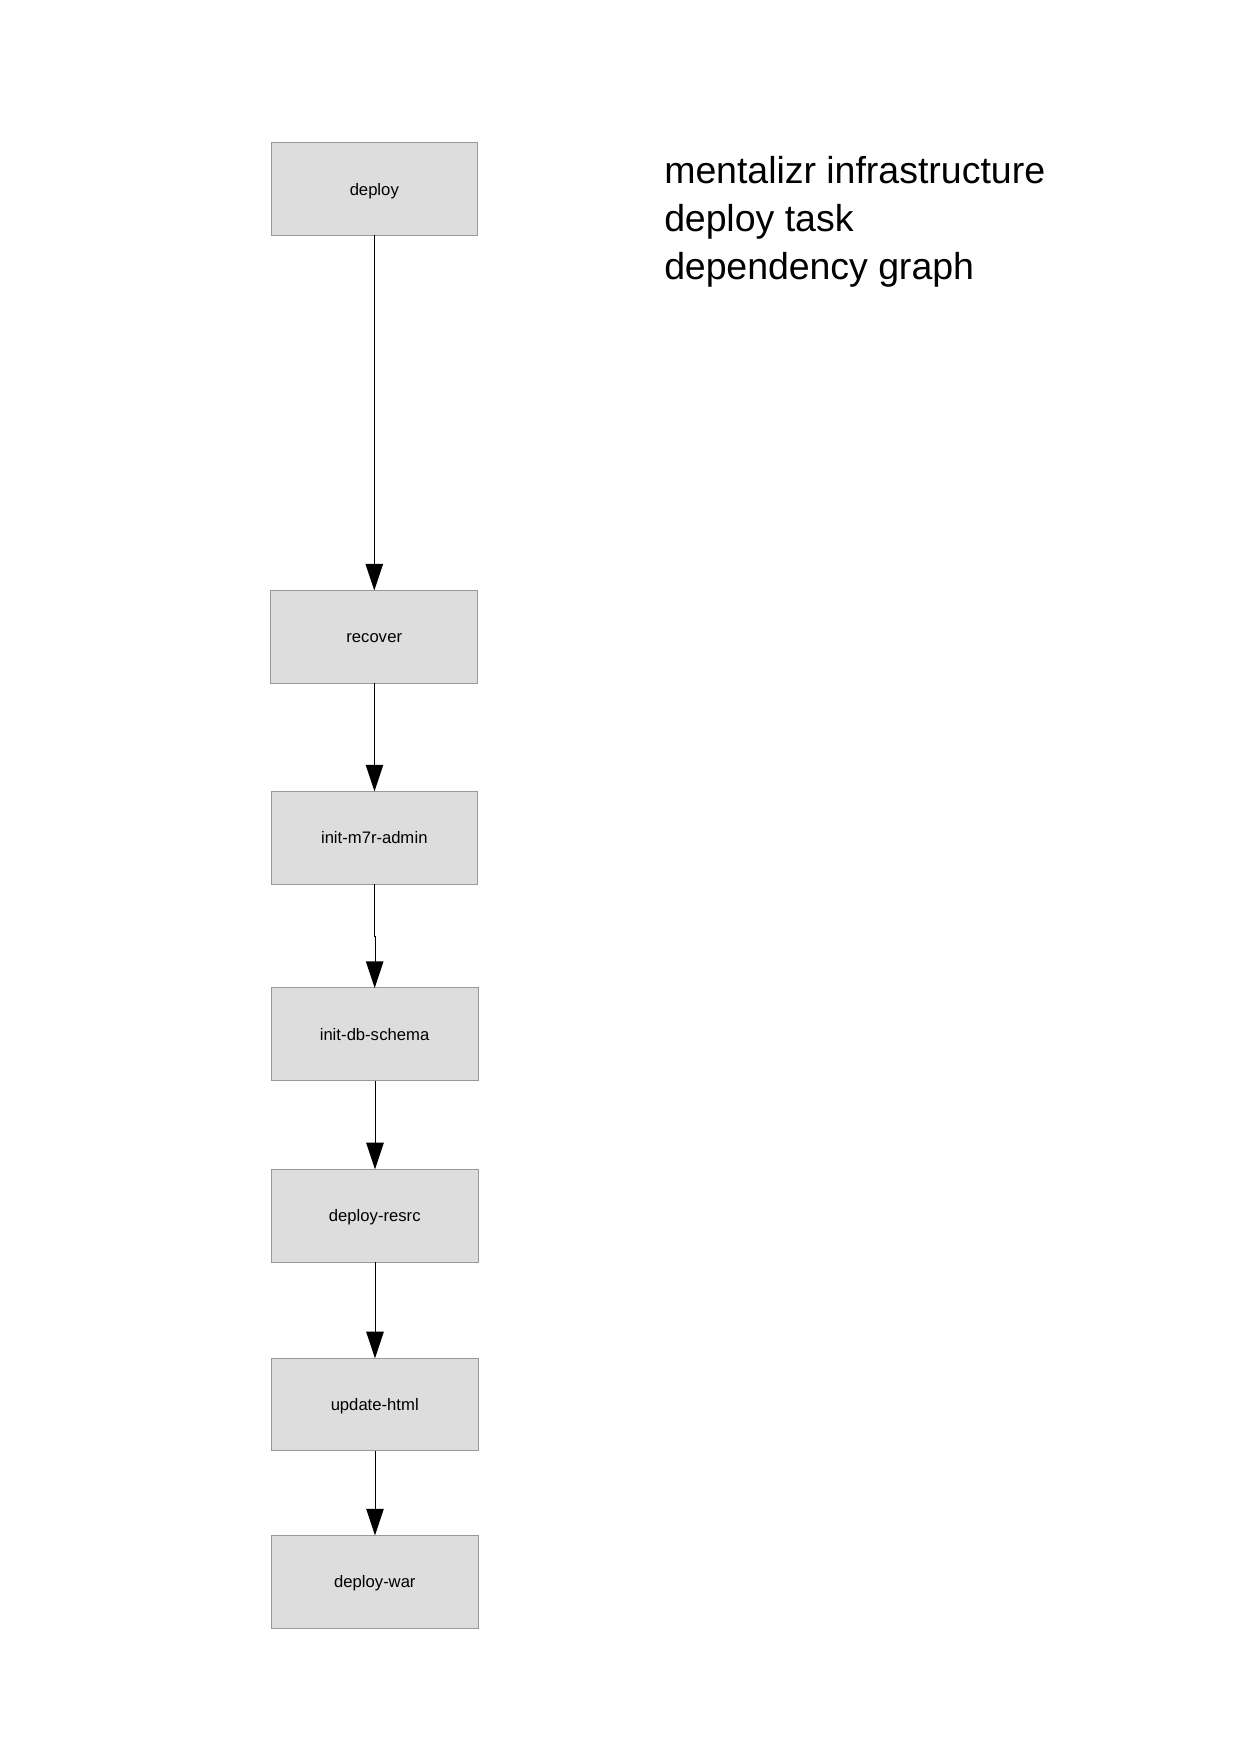

mentalizr infrastructure
deploy task
dependency graph
deploy
recover
init-m7r-admin
init-db-schema
deploy-resrc
update-html
deploy-war